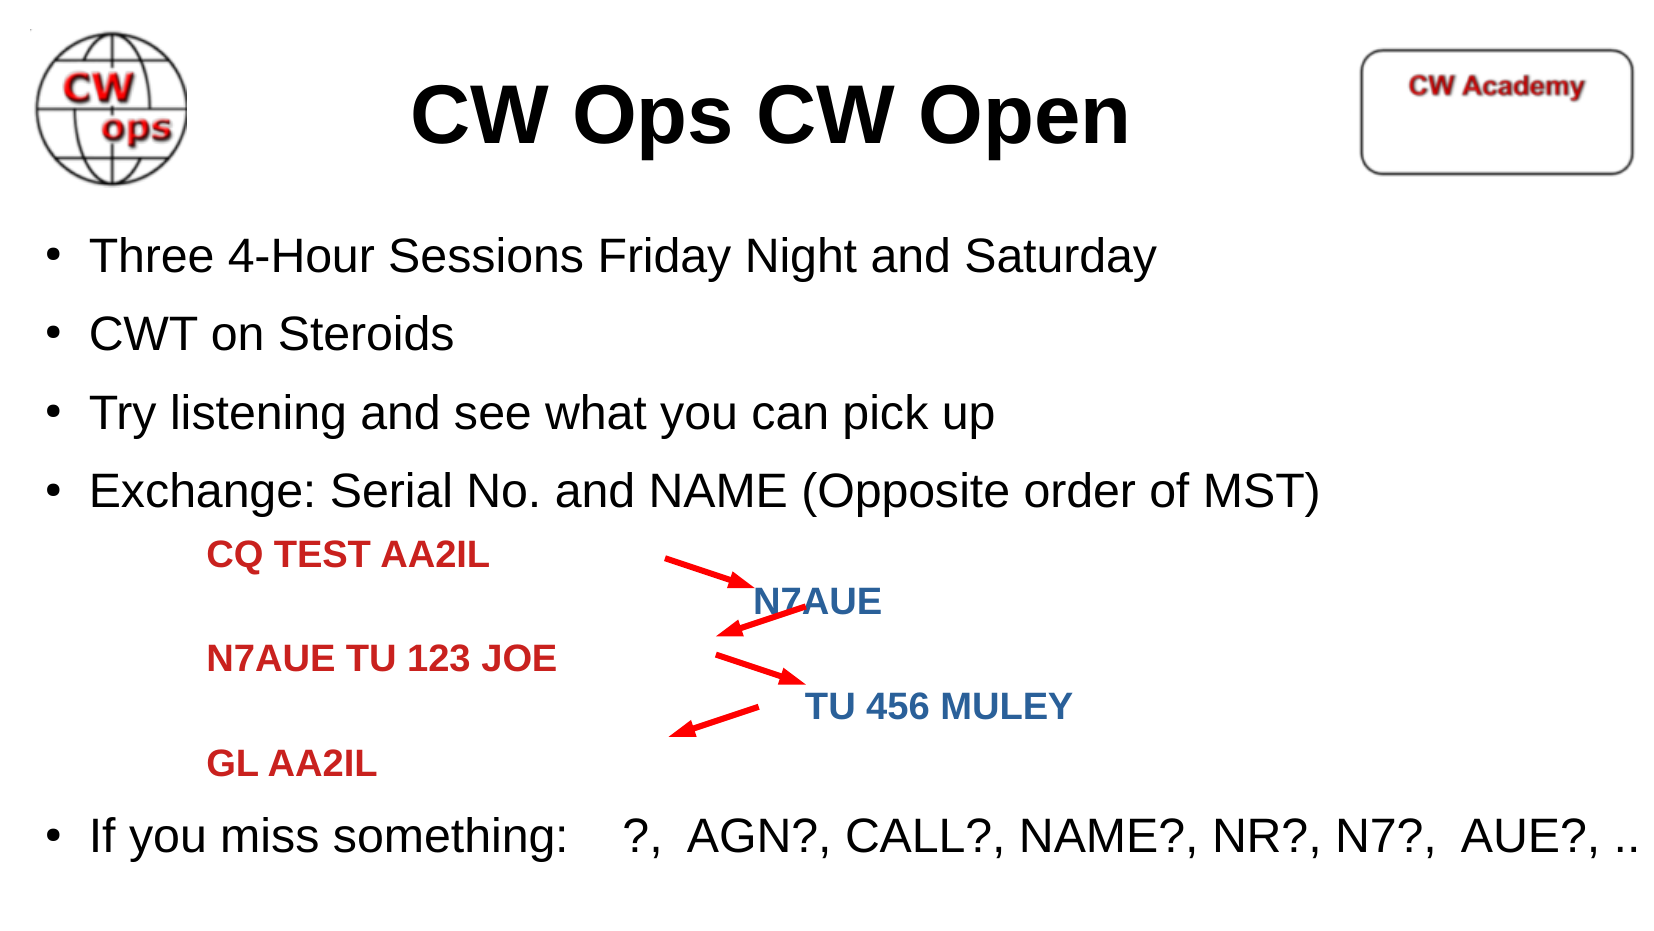

# CW Ops CW Open
Three 4-Hour Sessions Friday Night and Saturday
CWT on Steroids
Try listening and see what you can pick up
Exchange: Serial No. and NAME (Opposite order of MST)
CQ TEST AA2IL
 				 N7AUE
N7AUE TU 123 JOE
 		 	TU 456 MULEY
GL AA2IL
If you miss something: ?, AGN?, CALL?, NAME?, NR?, N7?, AUE?, ..